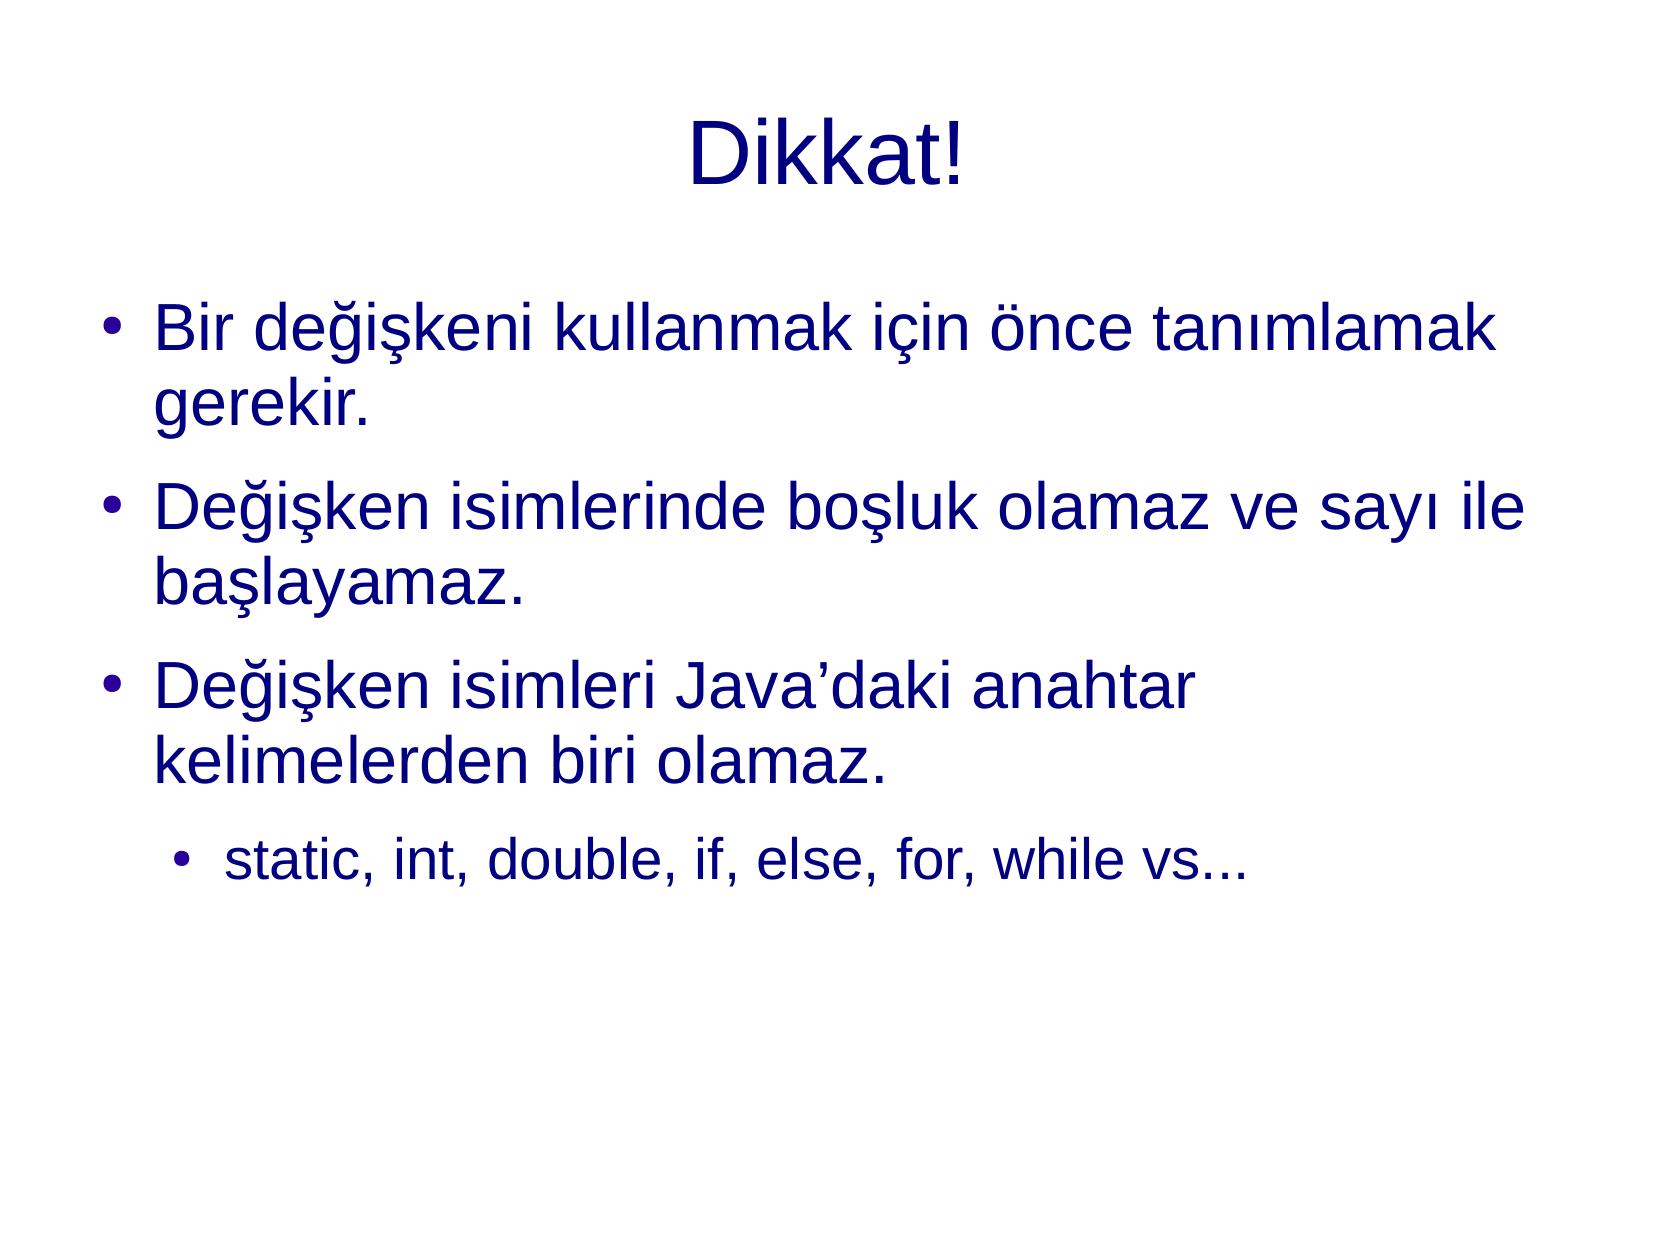

# Dikkat!
Bir değişkeni kullanmak için önce tanımlamak gerekir.
Değişken isimlerinde boşluk olamaz ve sayı ile başlayamaz.
Değişken isimleri Java’daki anahtar kelimelerden biri olamaz.
static, int, double, if, else, for, while vs...